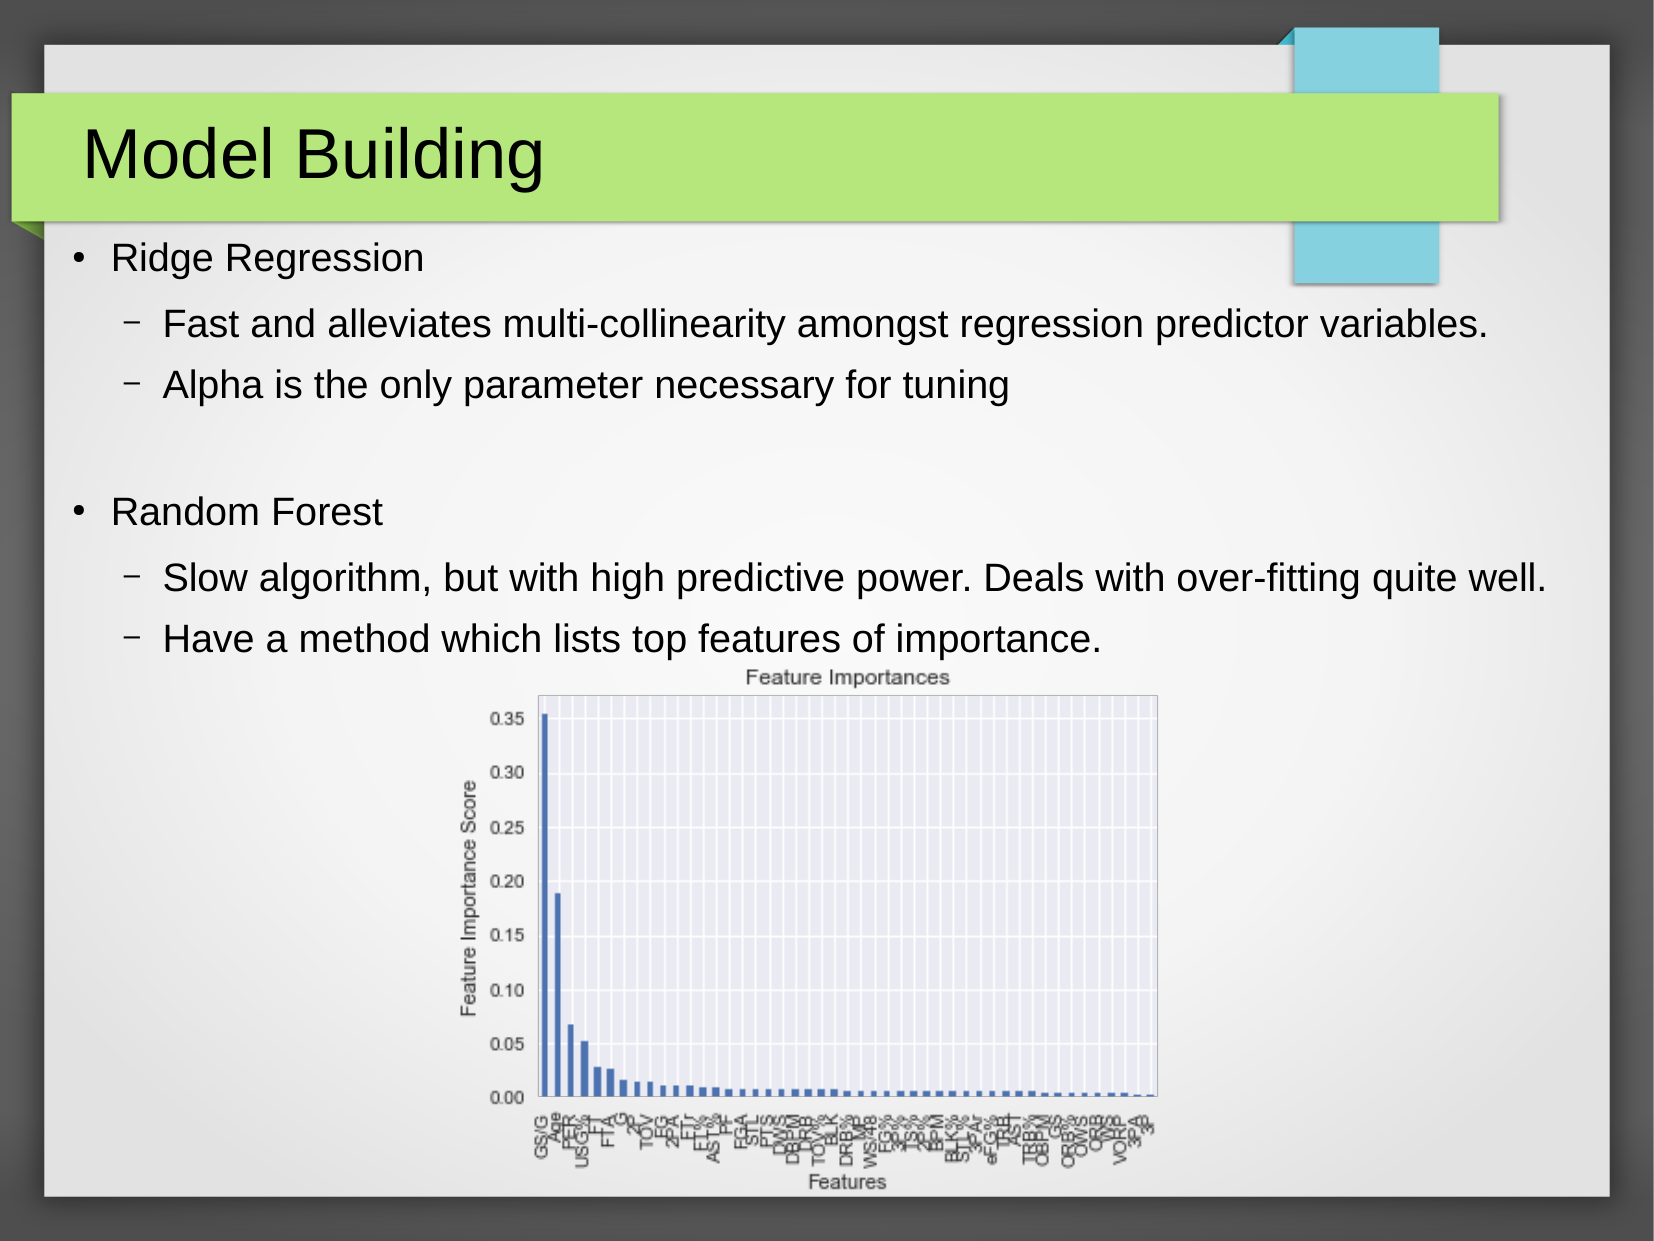

# Model Building
Ridge Regression
Fast and alleviates multi-collinearity amongst regression predictor variables.
Alpha is the only parameter necessary for tuning
Random Forest
Slow algorithm, but with high predictive power. Deals with over-fitting quite well.
Have a method which lists top features of importance.